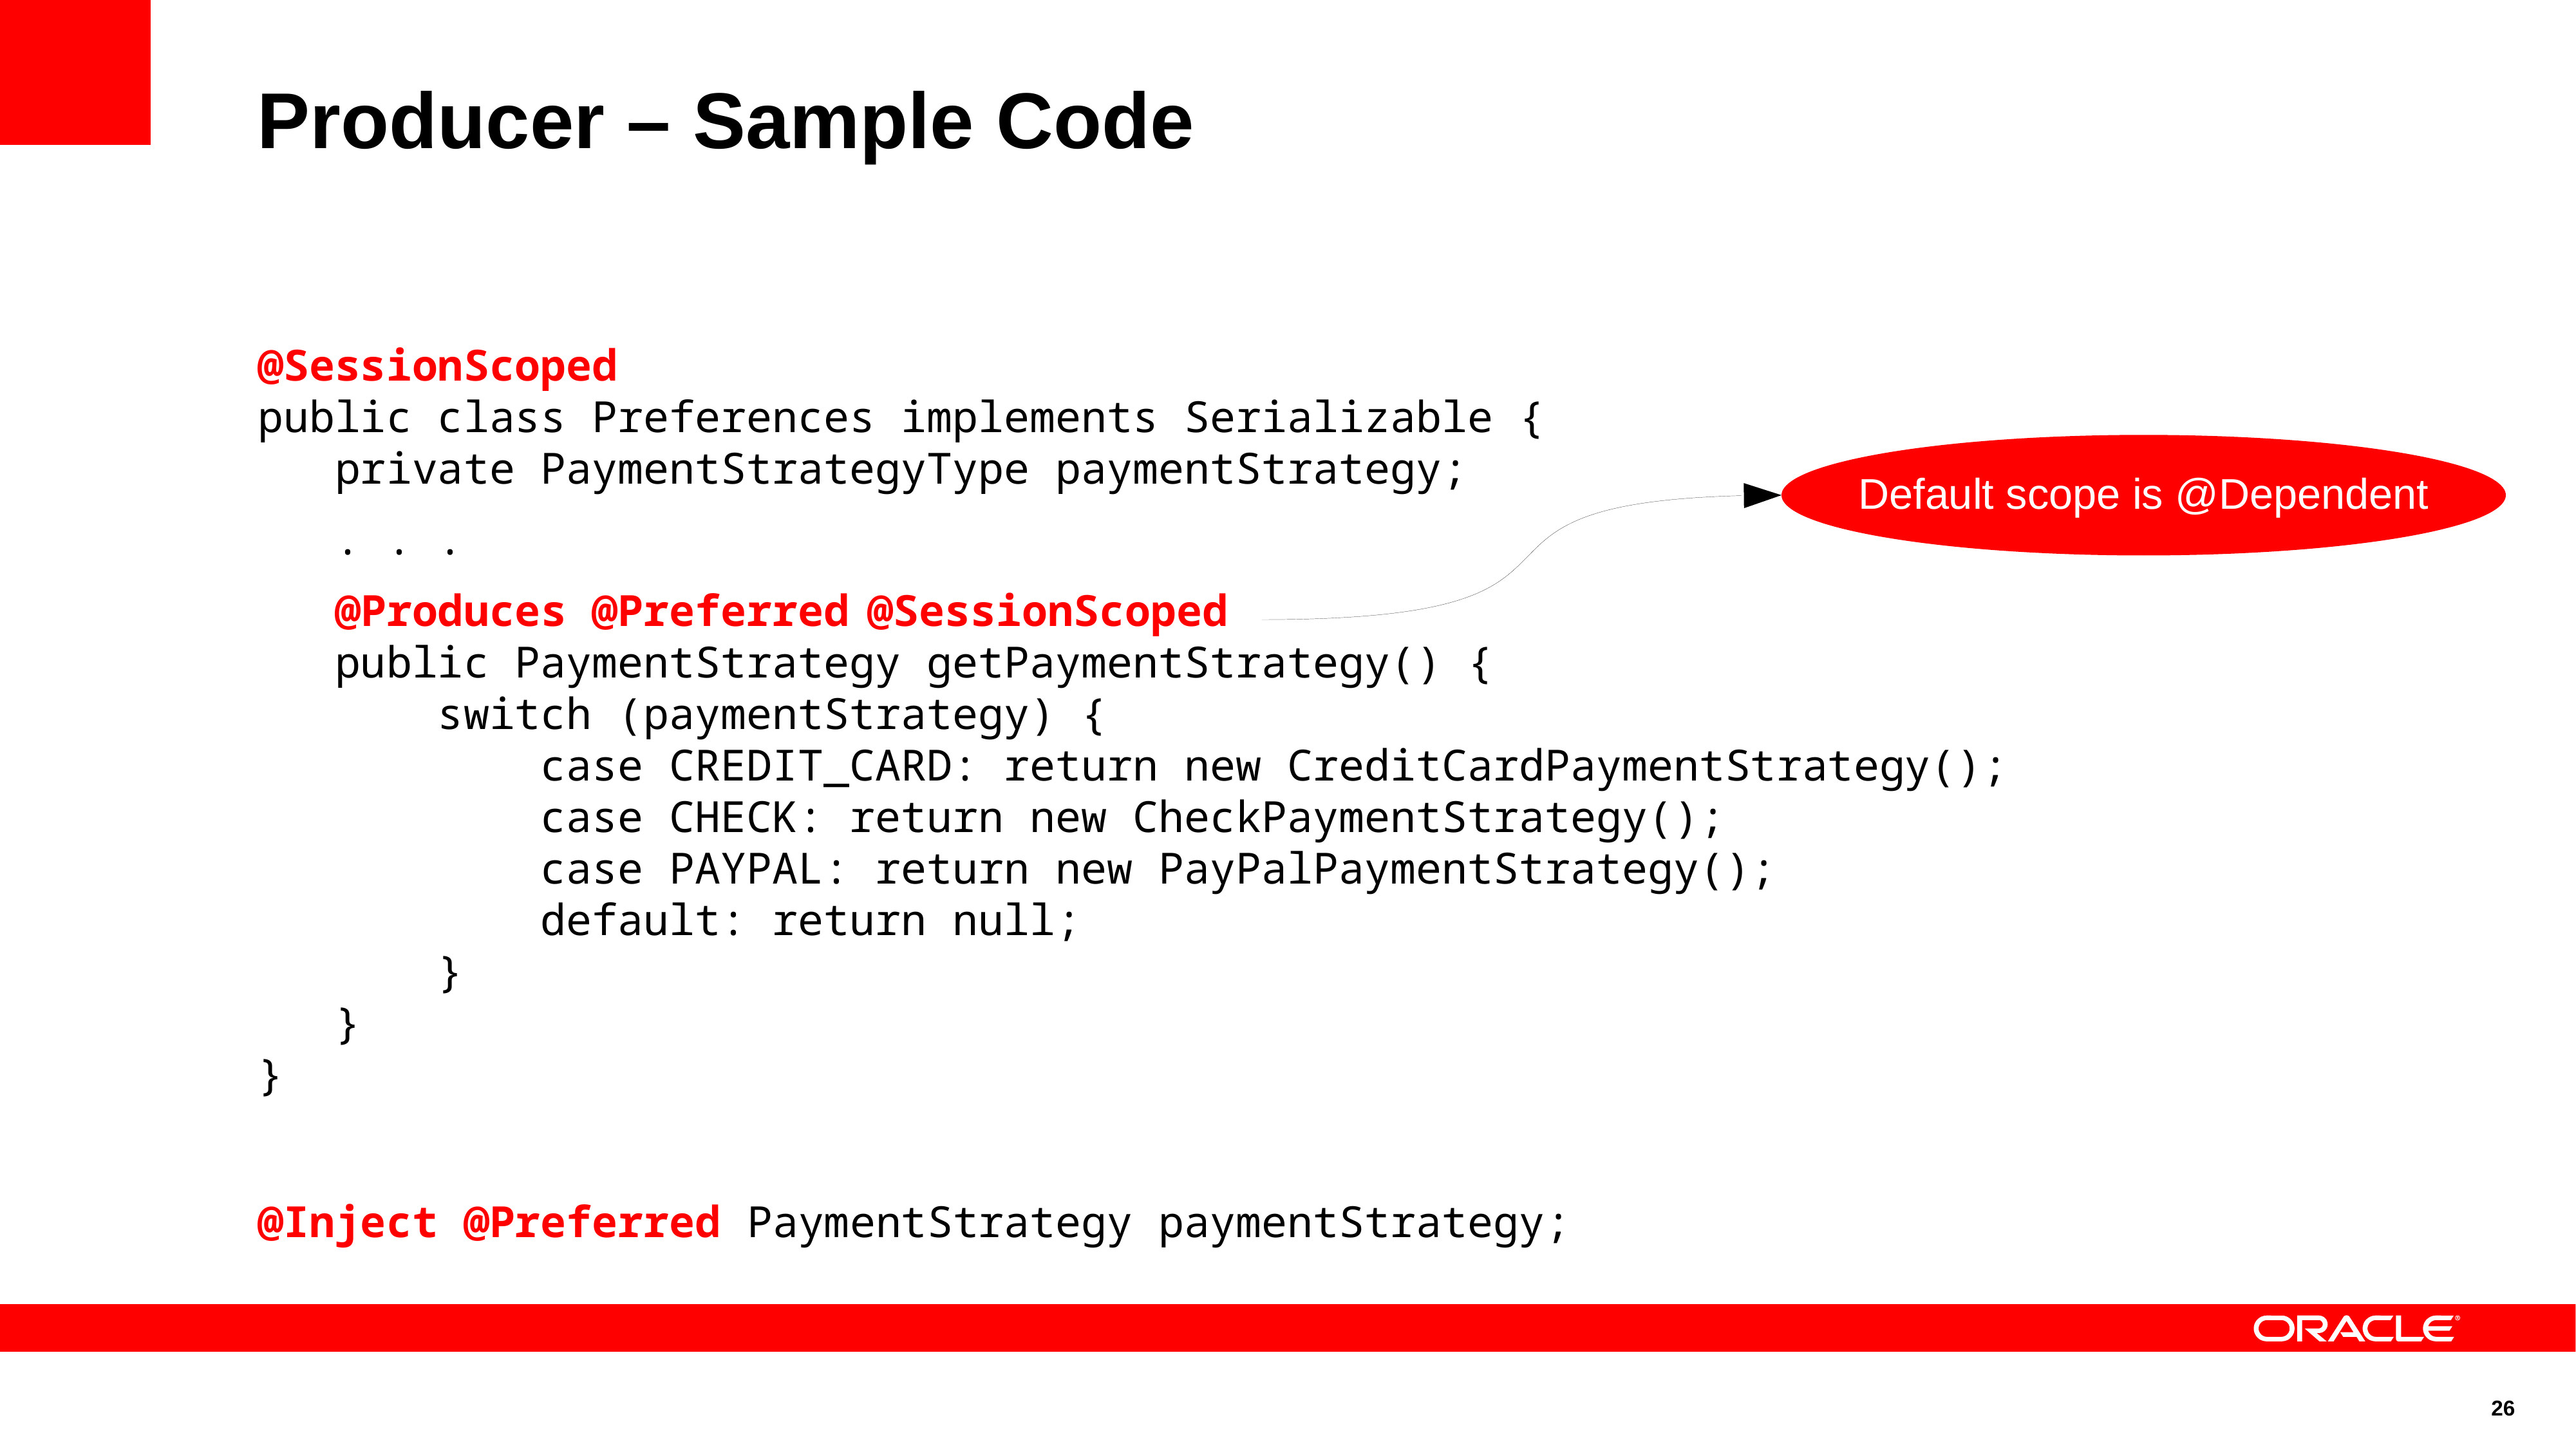

# Producer – Sample Code
@SessionScoped
public class Preferences implements Serializable {
 private PaymentStrategyType paymentStrategy;
 . . .
 @Produces @Preferred
 public PaymentStrategy getPaymentStrategy() {
 switch (paymentStrategy) {
 case CREDIT_CARD: return new CreditCardPaymentStrategy();
 case CHECK: return new CheckPaymentStrategy();
 case PAYPAL: return new PayPalPaymentStrategy();
 default: return null;
 }
 }
}
Default scope is @Dependent
@SessionScoped
@Inject @Preferred PaymentStrategy paymentStrategy;